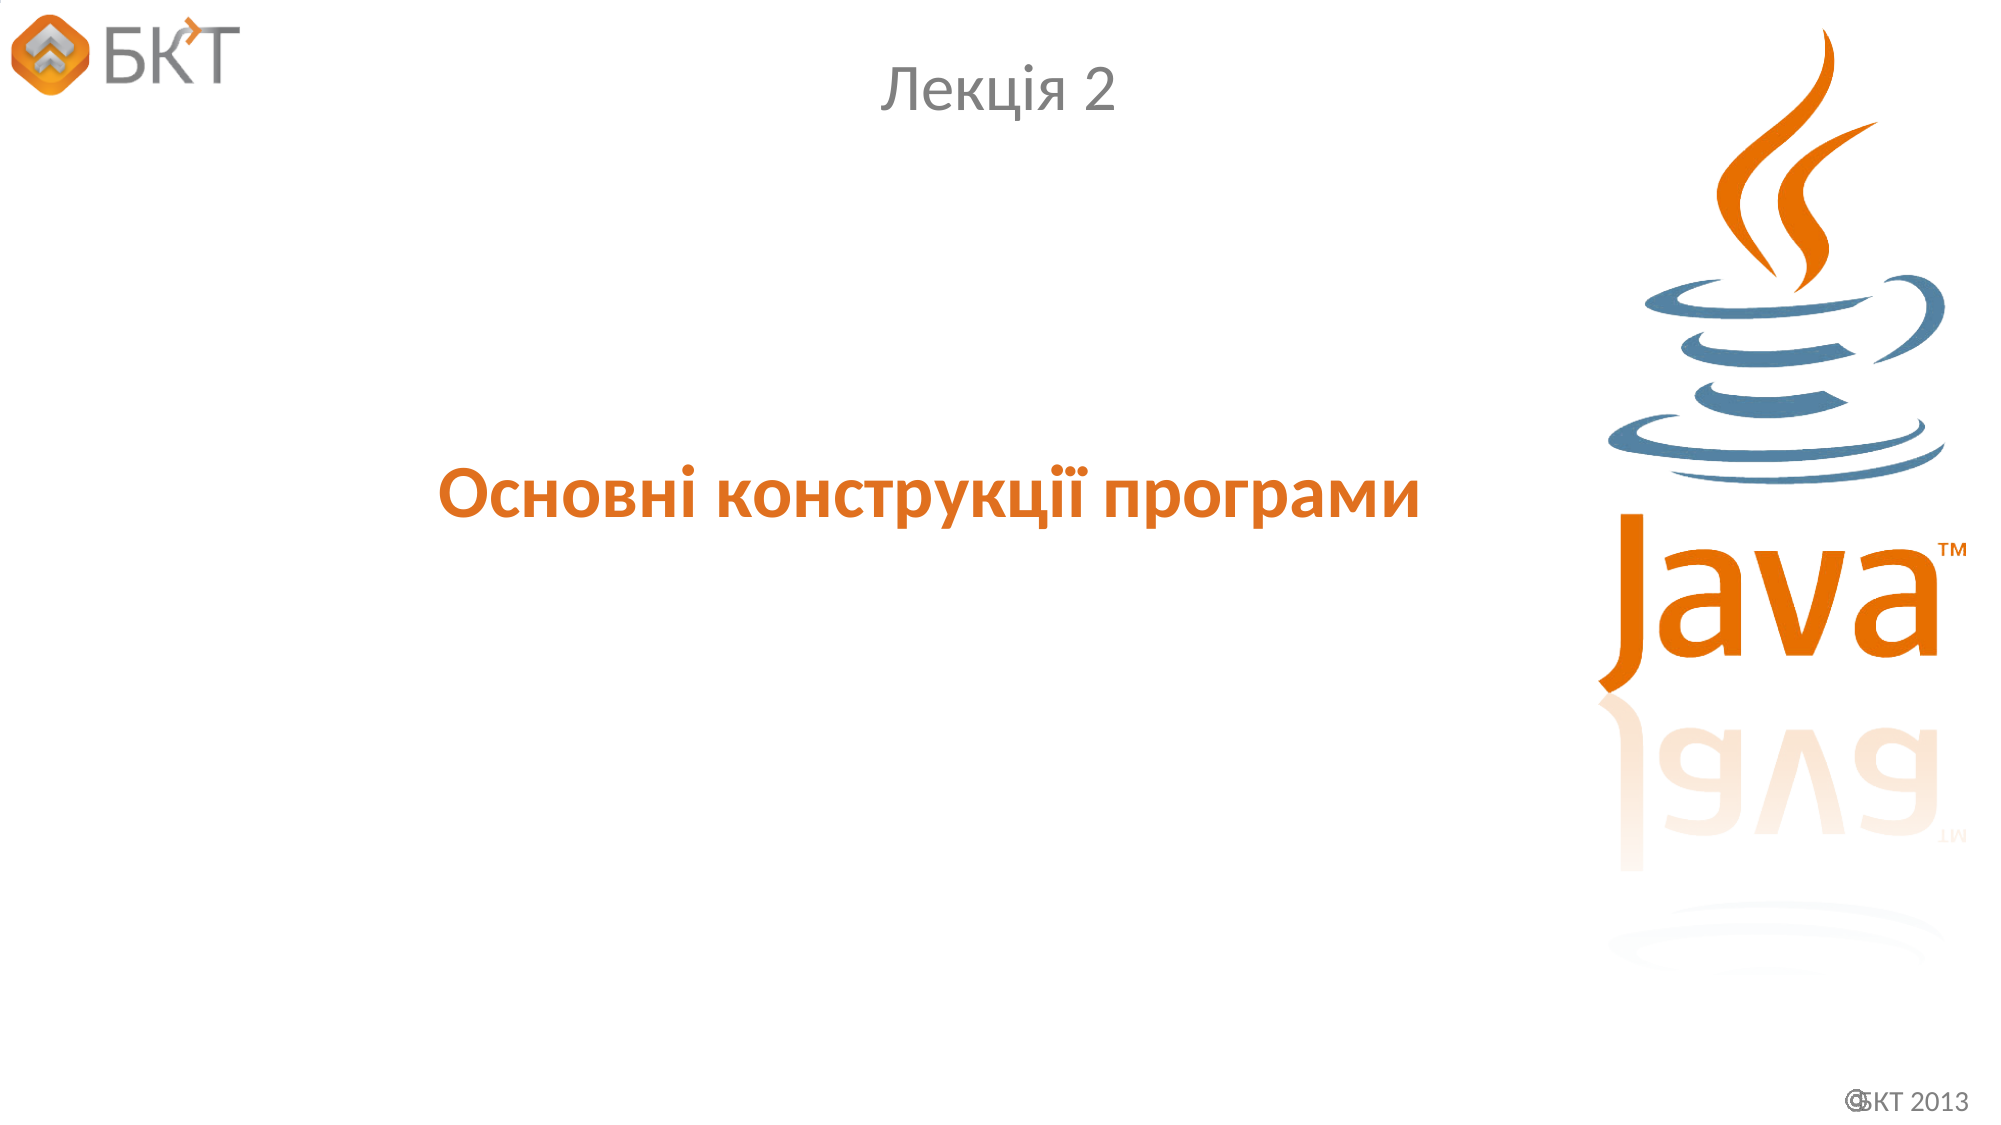

Лекція 2
Основні конструкції програми
БКТ 2013